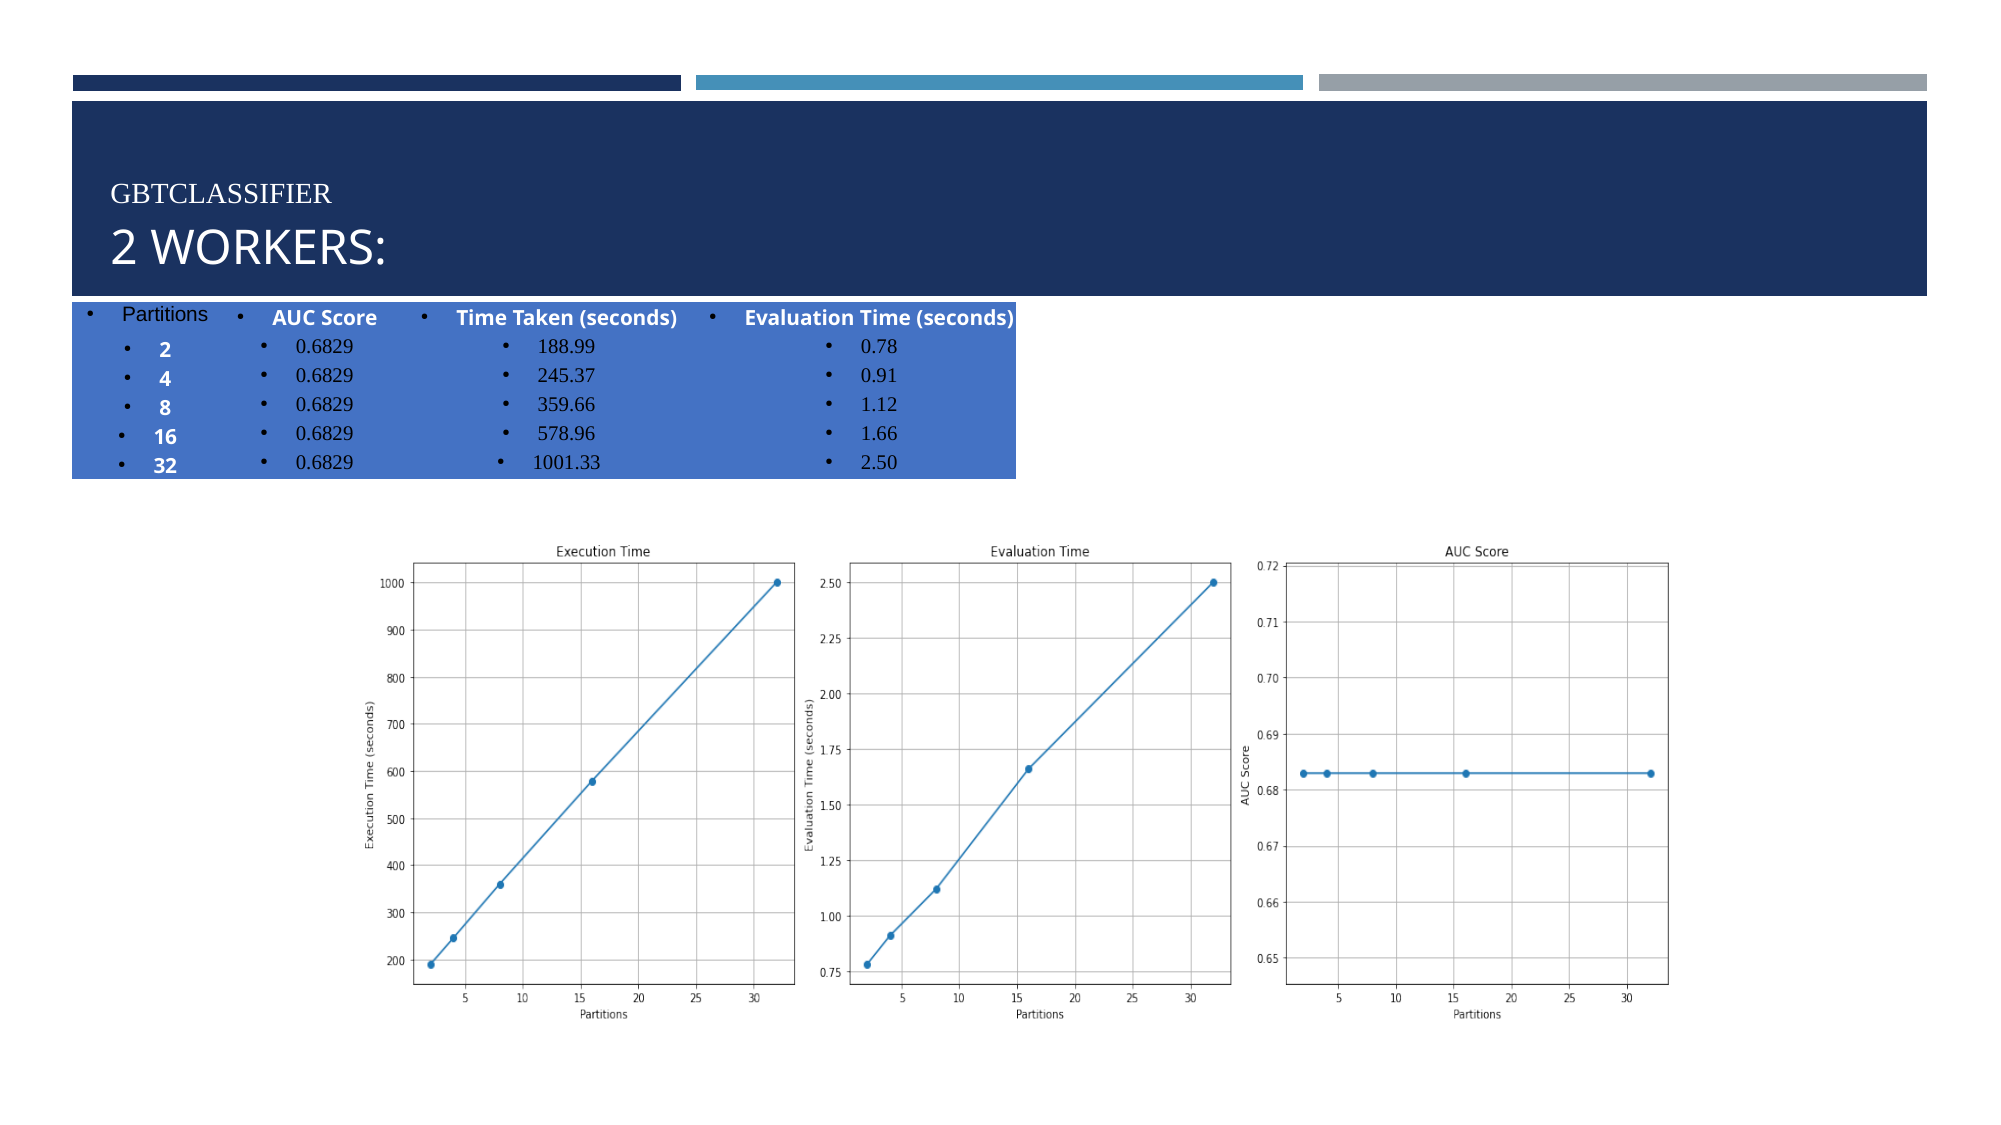

# GBTClassifier 2 workers:
| Partitions | AUC Score | Time Taken (seconds) | Evaluation Time (seconds) |
| --- | --- | --- | --- |
| 2 | 0.6829 | 188.99 | 0.78 |
| 4 | 0.6829 | 245.37 | 0.91 |
| 8 | 0.6829 | 359.66 | 1.12 |
| 16 | 0.6829 | 578.96 | 1.66 |
| 32 | 0.6829 | 1001.33 | 2.50 |